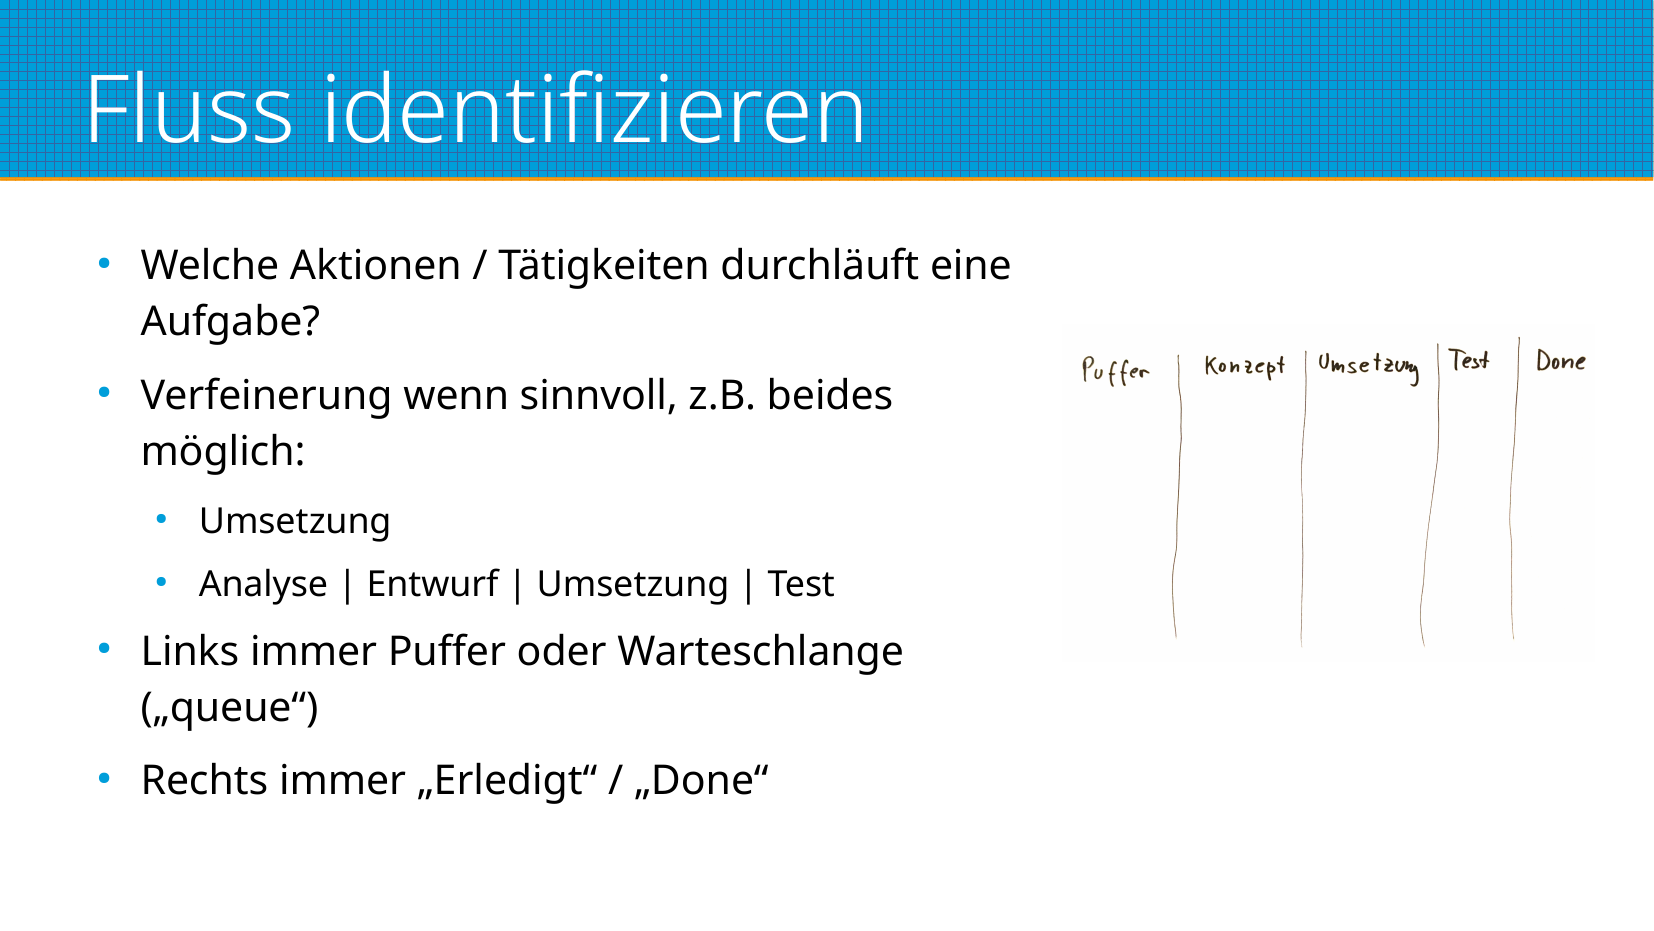

# Fluss identifizieren
Welche Aktionen / Tätigkeiten durchläuft eine Aufgabe?
Verfeinerung wenn sinnvoll, z.B. beides möglich:
Umsetzung
Analyse | Entwurf | Umsetzung | Test
Links immer Puffer oder Warteschlange („queue“)
Rechts immer „Erledigt“ / „Done“